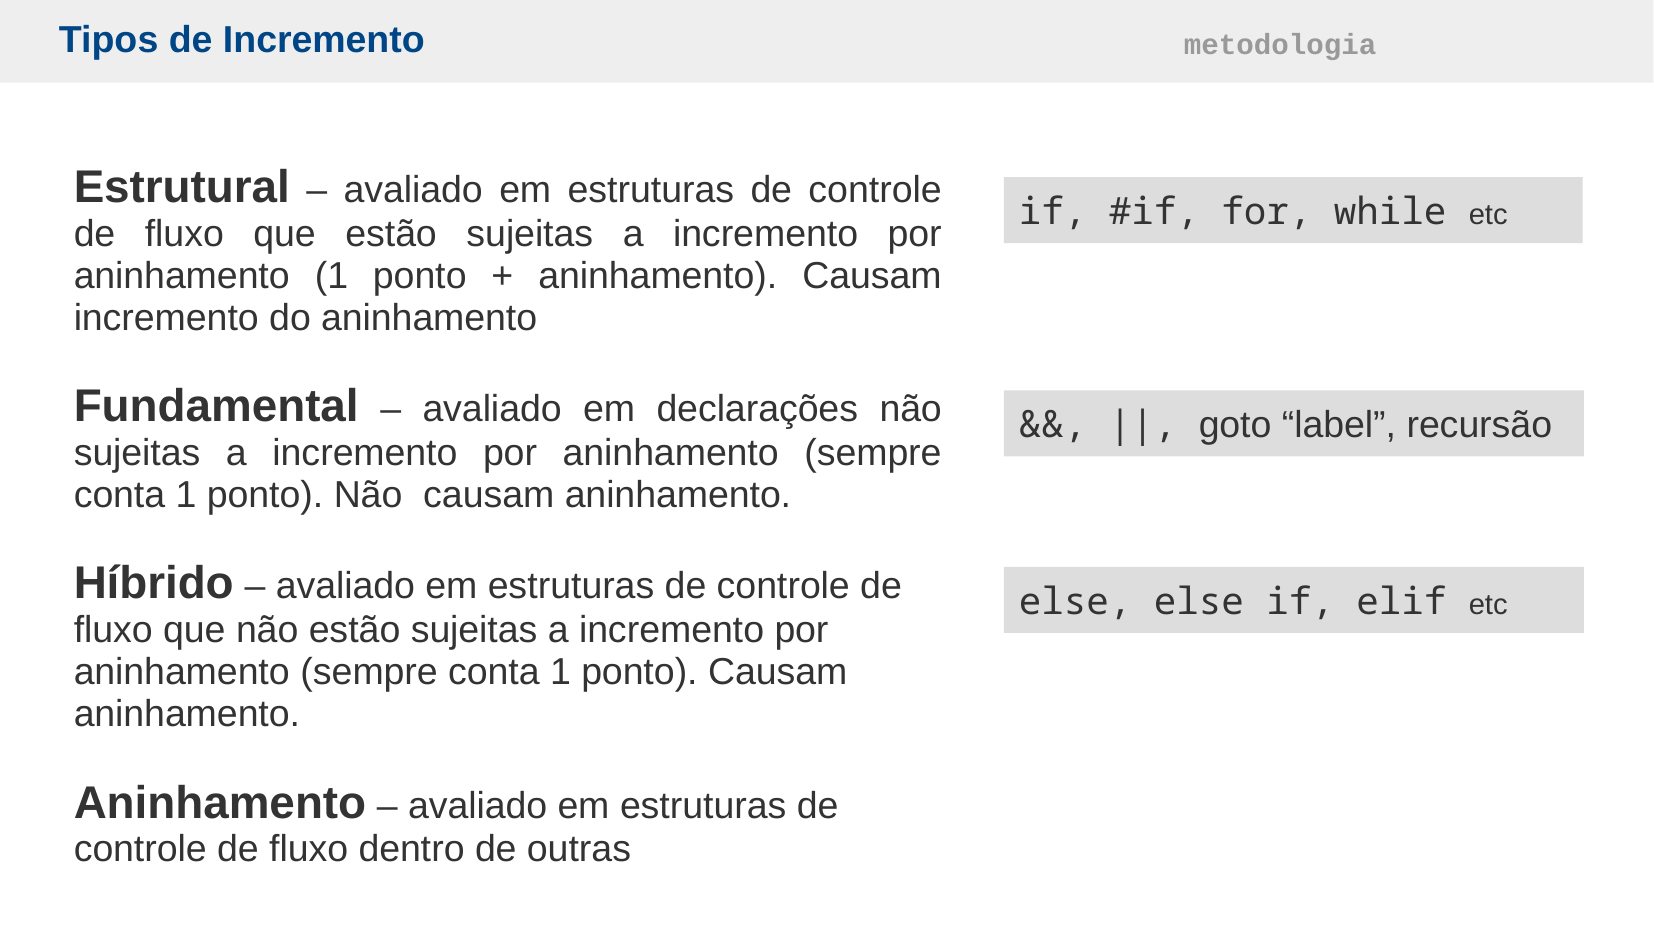

# Tipos de Incremento
metodologia
Estrutural – avaliado em estruturas de controle de fluxo que estão sujeitas a incremento por aninhamento (1 ponto + aninhamento). Causam incremento do aninhamento
Fundamental – avaliado em declarações não sujeitas a incremento por aninhamento (sempre conta 1 ponto). Não causam aninhamento.
Híbrido – avaliado em estruturas de controle de fluxo que não estão sujeitas a incremento por aninhamento (sempre conta 1 ponto). Causam aninhamento.
Aninhamento – avaliado em estruturas de controle de fluxo dentro de outras
if, #if, for, while etc
&&, ||, goto “label”, recursão
else, else if, elif etc